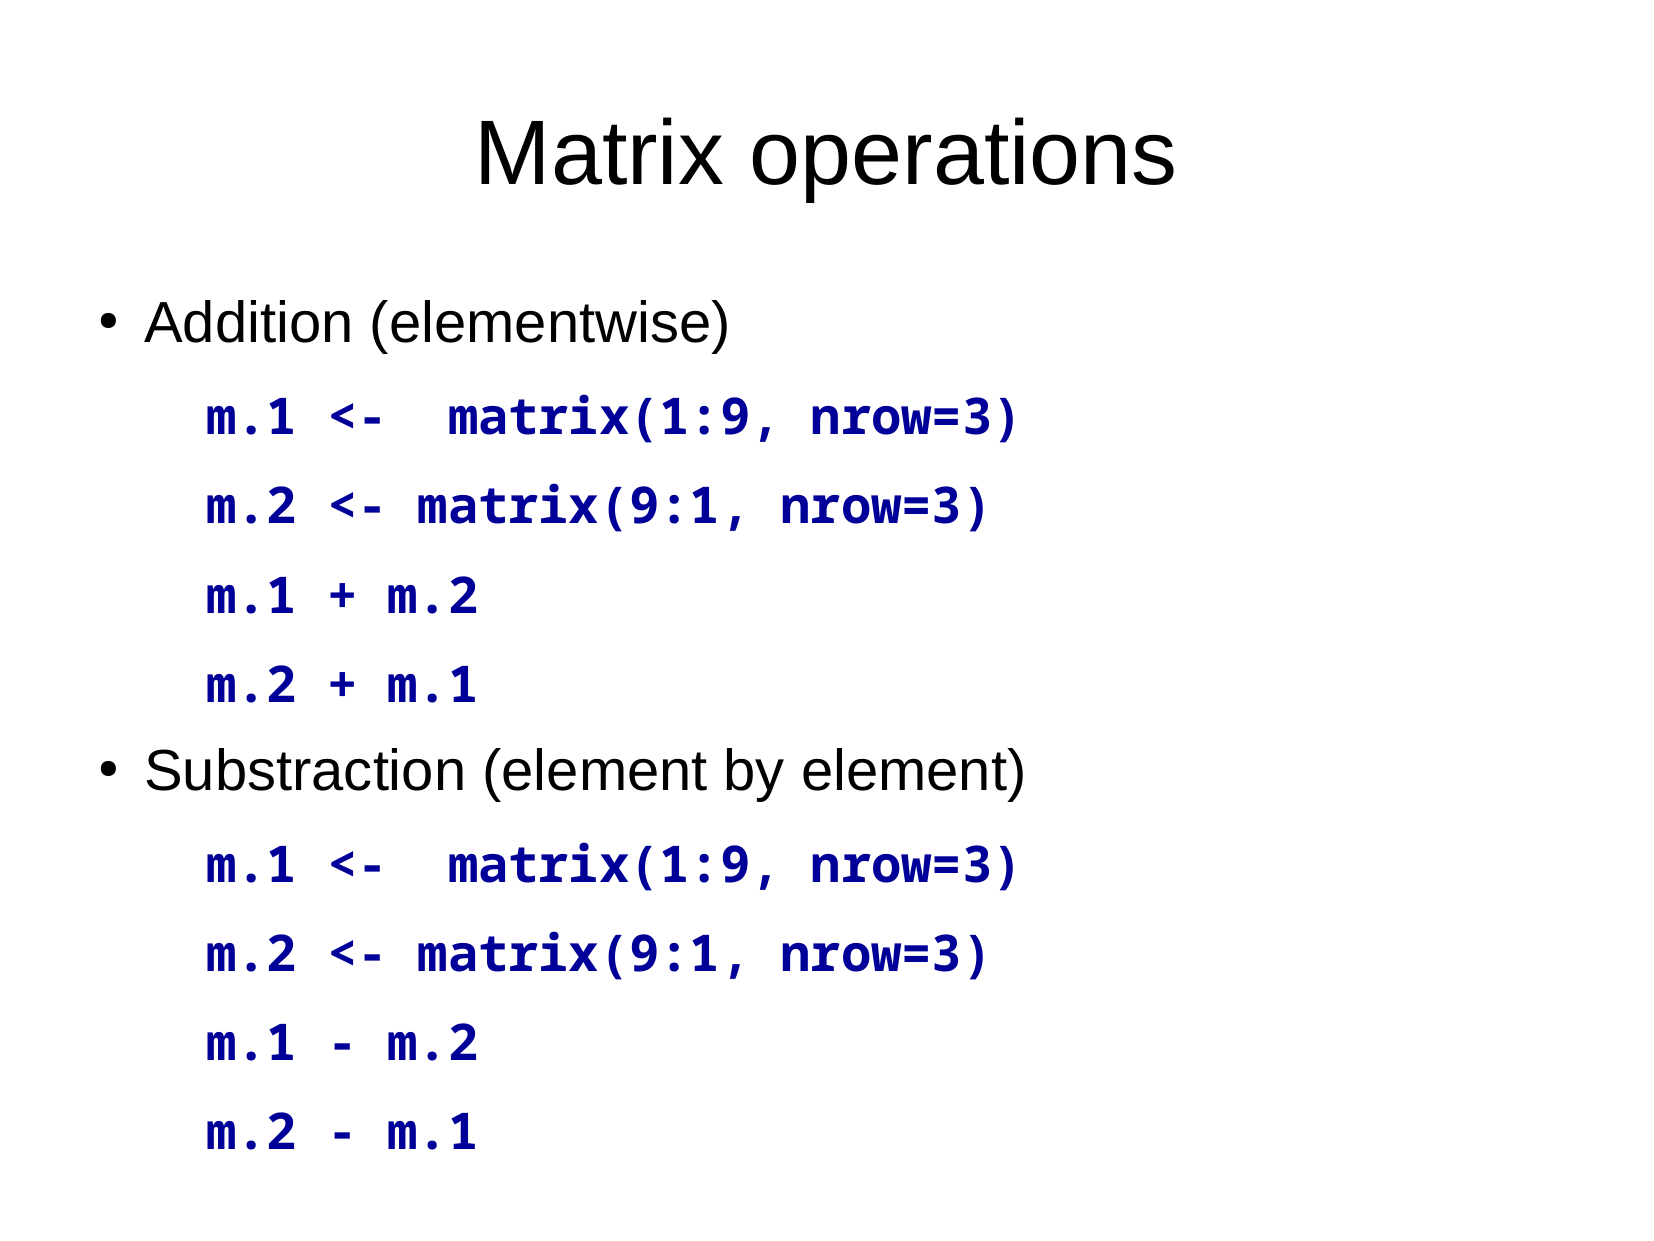

# Matrix operations
Addition (elementwise)
m.1 <- matrix(1:9, nrow=3)
m.2 <- matrix(9:1, nrow=3)
m.1 + m.2
m.2 + m.1
Substraction (element by element)
m.1 <- matrix(1:9, nrow=3)
m.2 <- matrix(9:1, nrow=3)
m.1 - m.2
m.2 - m.1